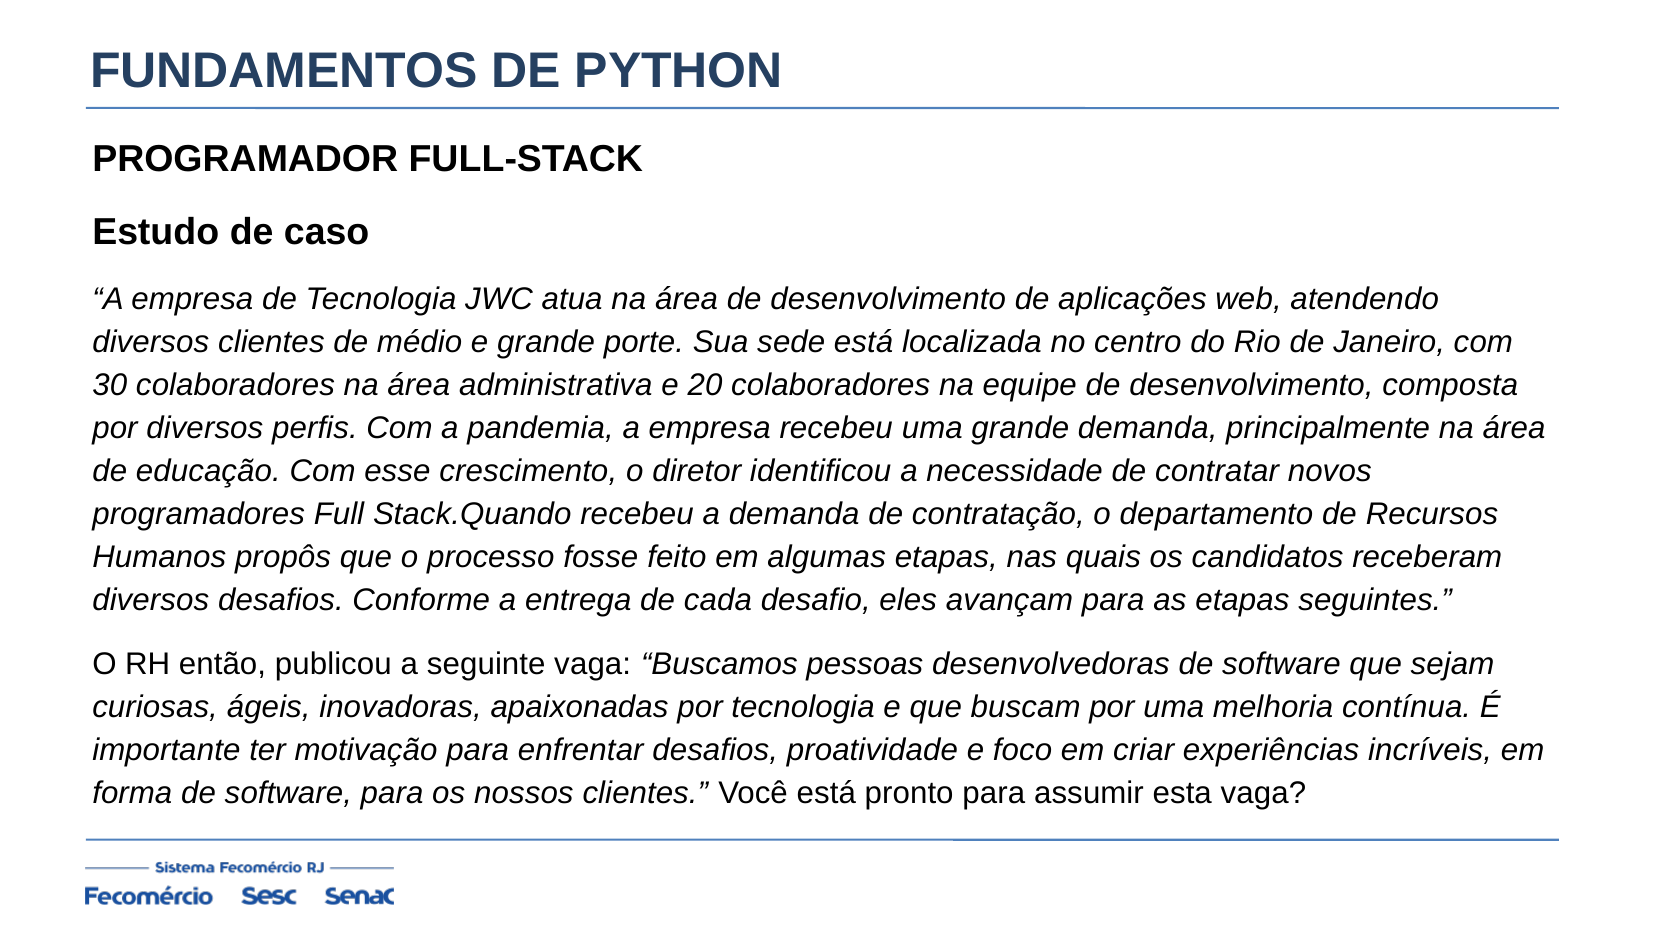

FUNDAMENTOS DE PYTHON
PROGRAMADOR FULL-STACK
Estudo de caso
“A empresa de Tecnologia JWC atua na área de desenvolvimento de aplicações web, atendendo diversos clientes de médio e grande porte. Sua sede está localizada no centro do Rio de Janeiro, com 30 colaboradores na área administrativa e 20 colaboradores na equipe de desenvolvimento, composta por diversos perfis. Com a pandemia, a empresa recebeu uma grande demanda, principalmente na área de educação. Com esse crescimento, o diretor identificou a necessidade de contratar novos programadores Full Stack.Quando recebeu a demanda de contratação, o departamento de Recursos Humanos propôs que o processo fosse feito em algumas etapas, nas quais os candidatos receberam diversos desafios. Conforme a entrega de cada desafio, eles avançam para as etapas seguintes.”
O RH então, publicou a seguinte vaga: “Buscamos pessoas desenvolvedoras de software que sejam curiosas, ágeis, inovadoras, apaixonadas por tecnologia e que buscam por uma melhoria contínua. É importante ter motivação para enfrentar desafios, proatividade e foco em criar experiências incríveis, em forma de software, para os nossos clientes.” Você está pronto para assumir esta vaga?